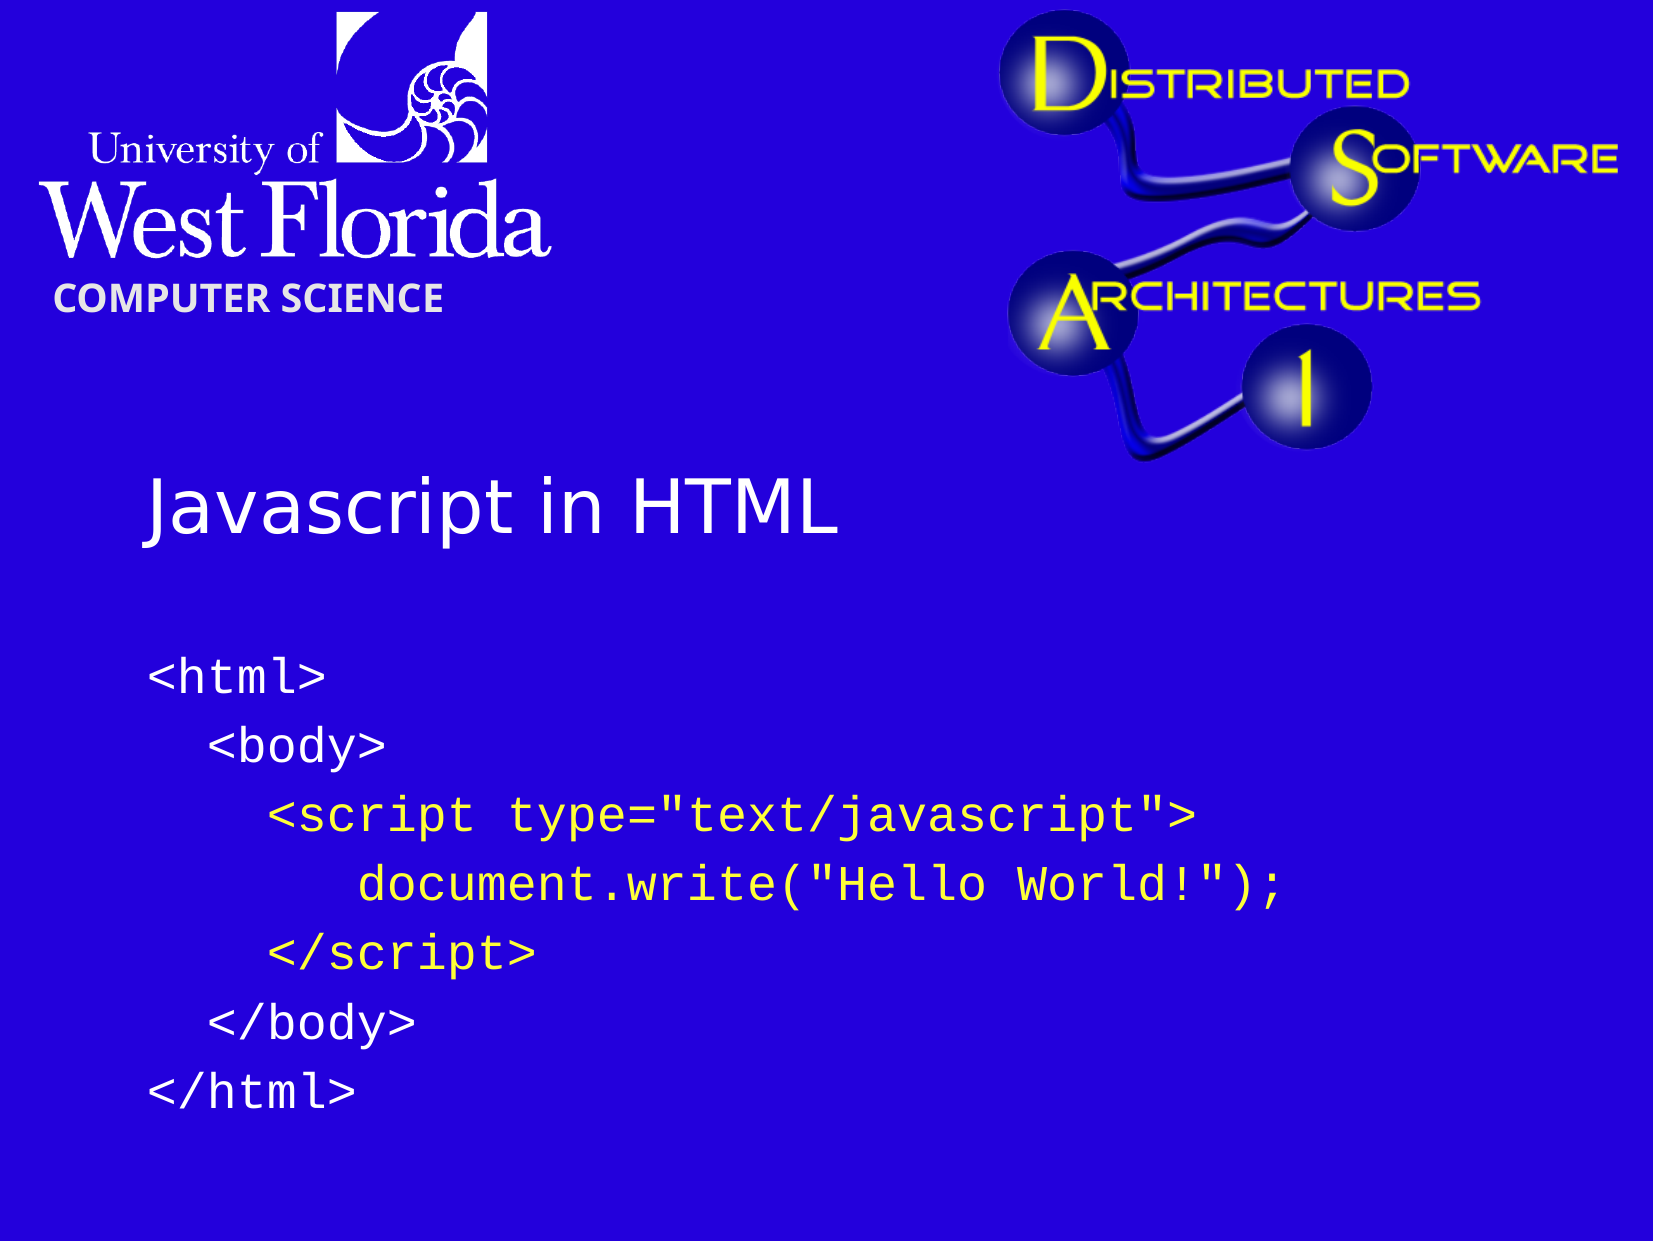

COMPUTER SCIENCE
Javascript in HTML
<html>
 <body>
 <script type="text/javascript">
 document.write("Hello World!");
 </script>
 </body>
</html>